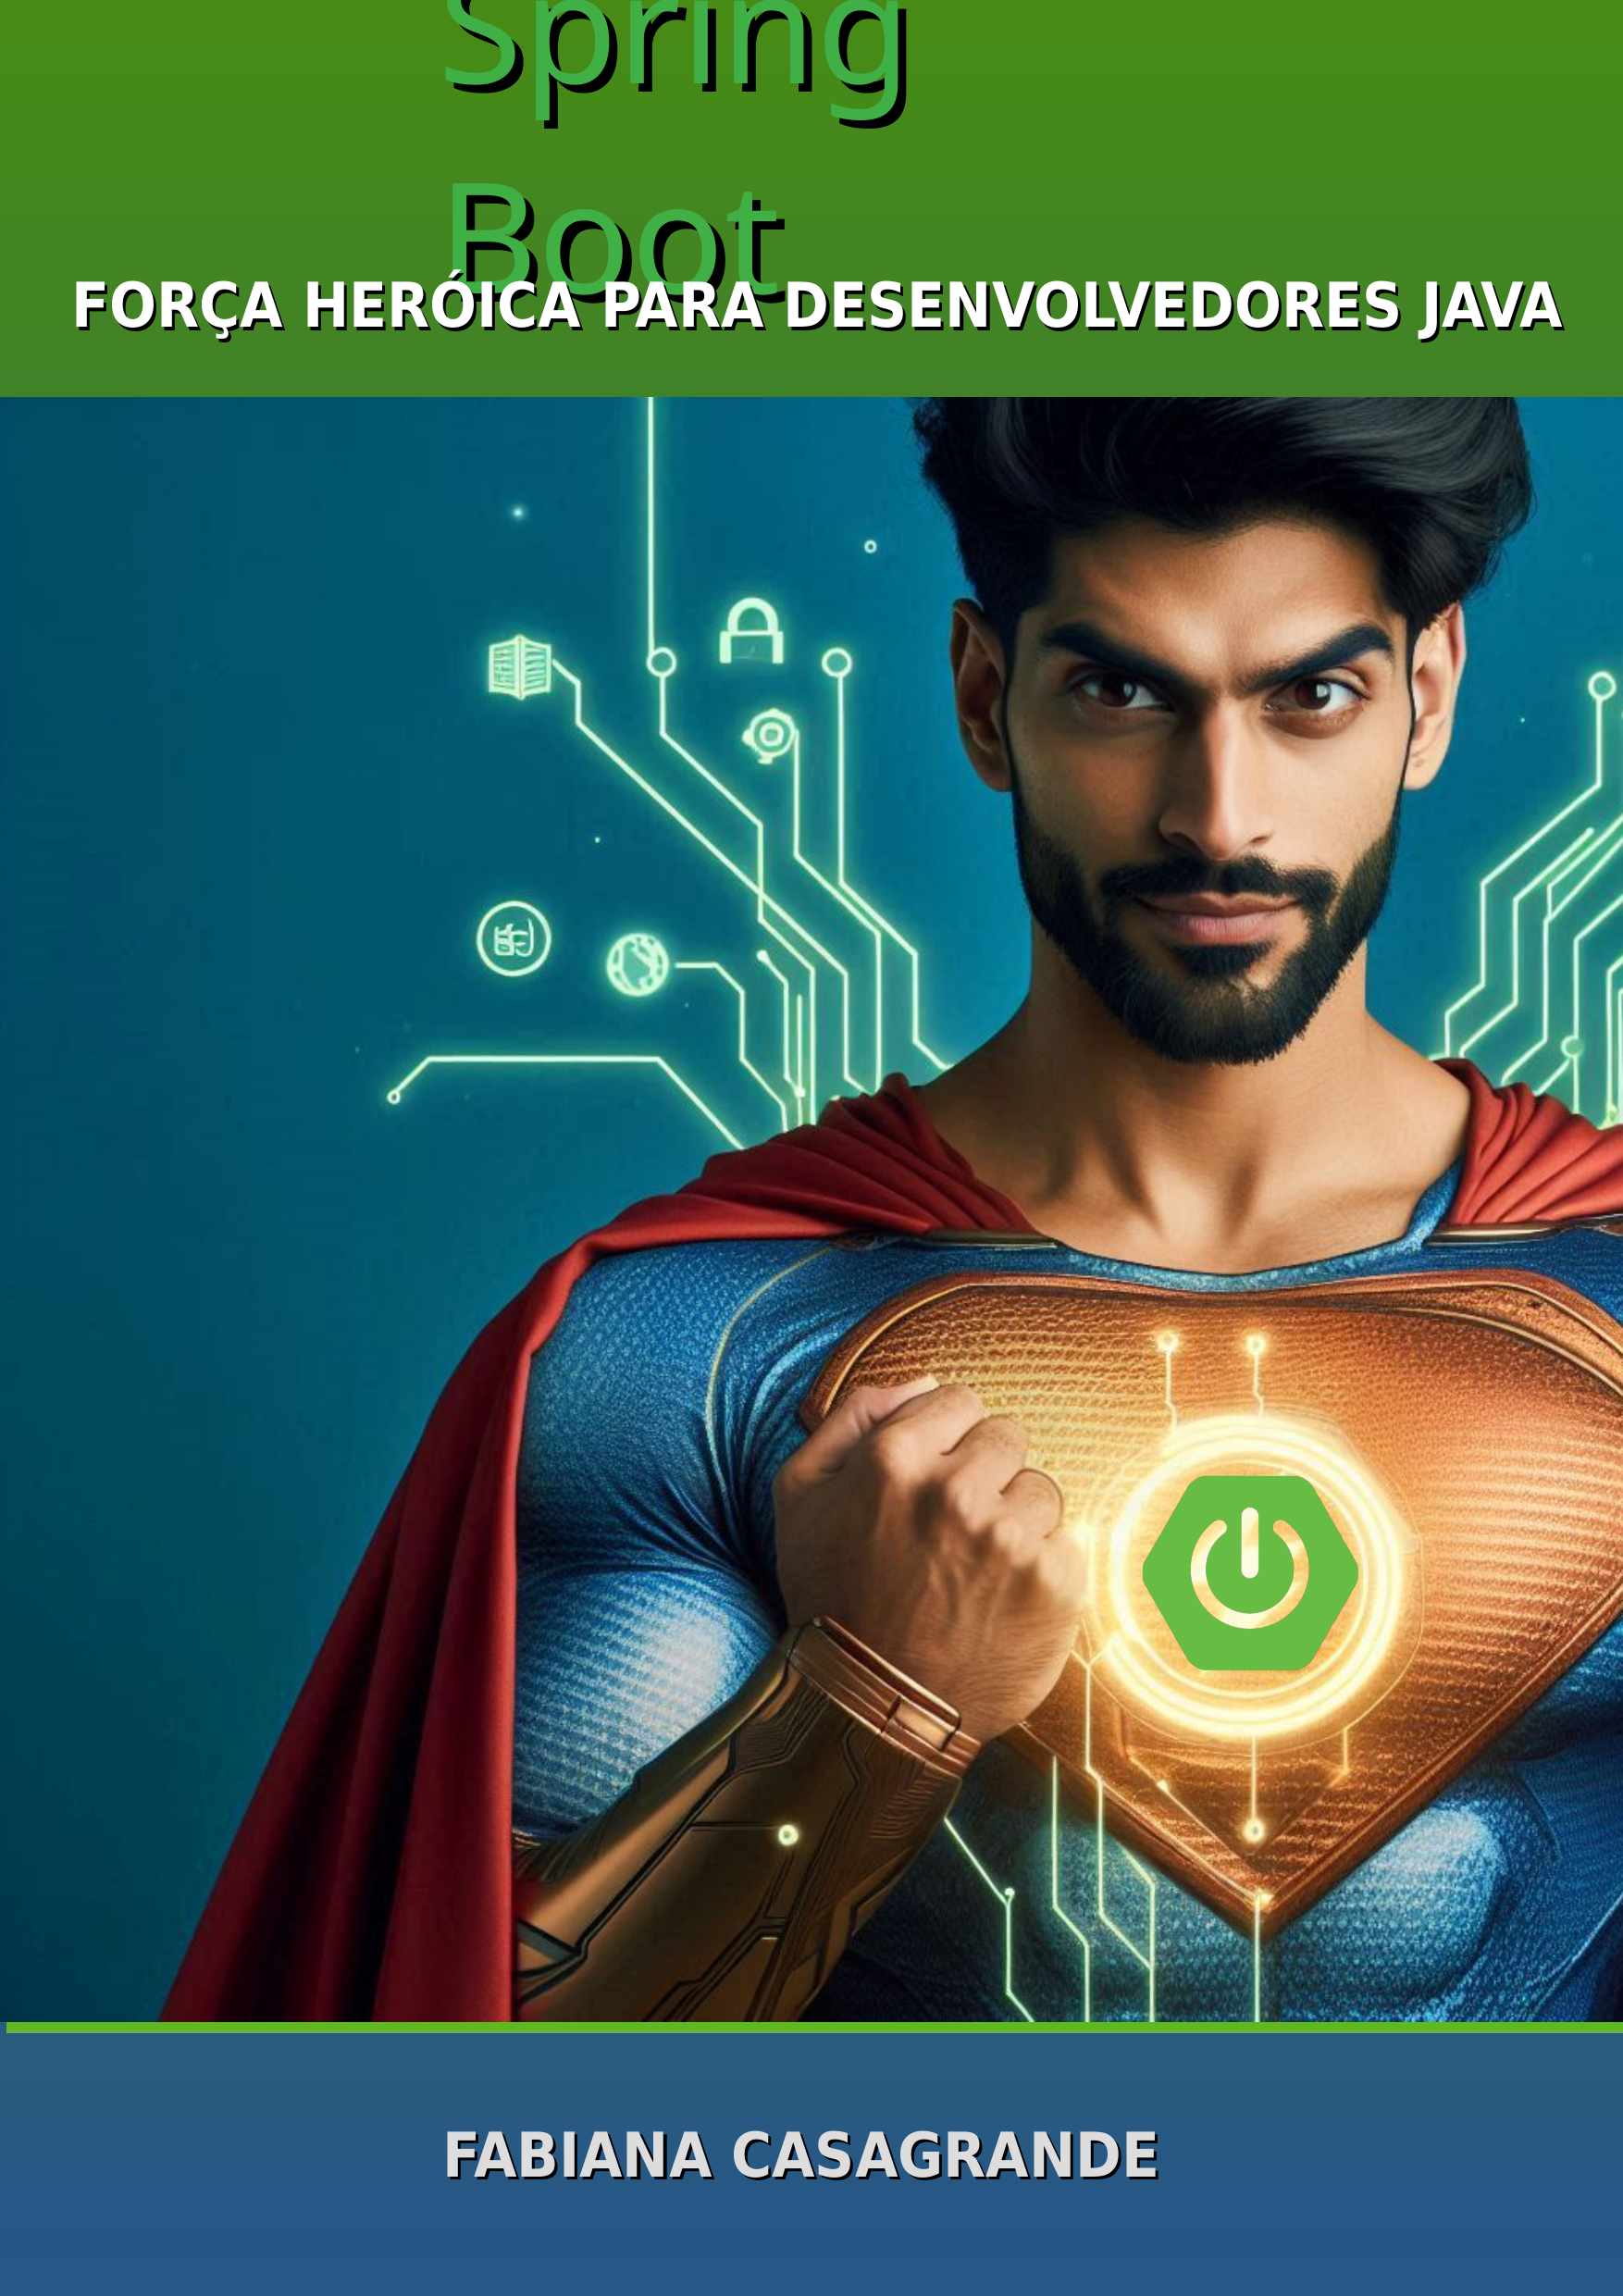

Spring Boot
FORÇA HERÓICA PARA DESENVOLVEDORES JAVA
FABIANA CASAGRANDE